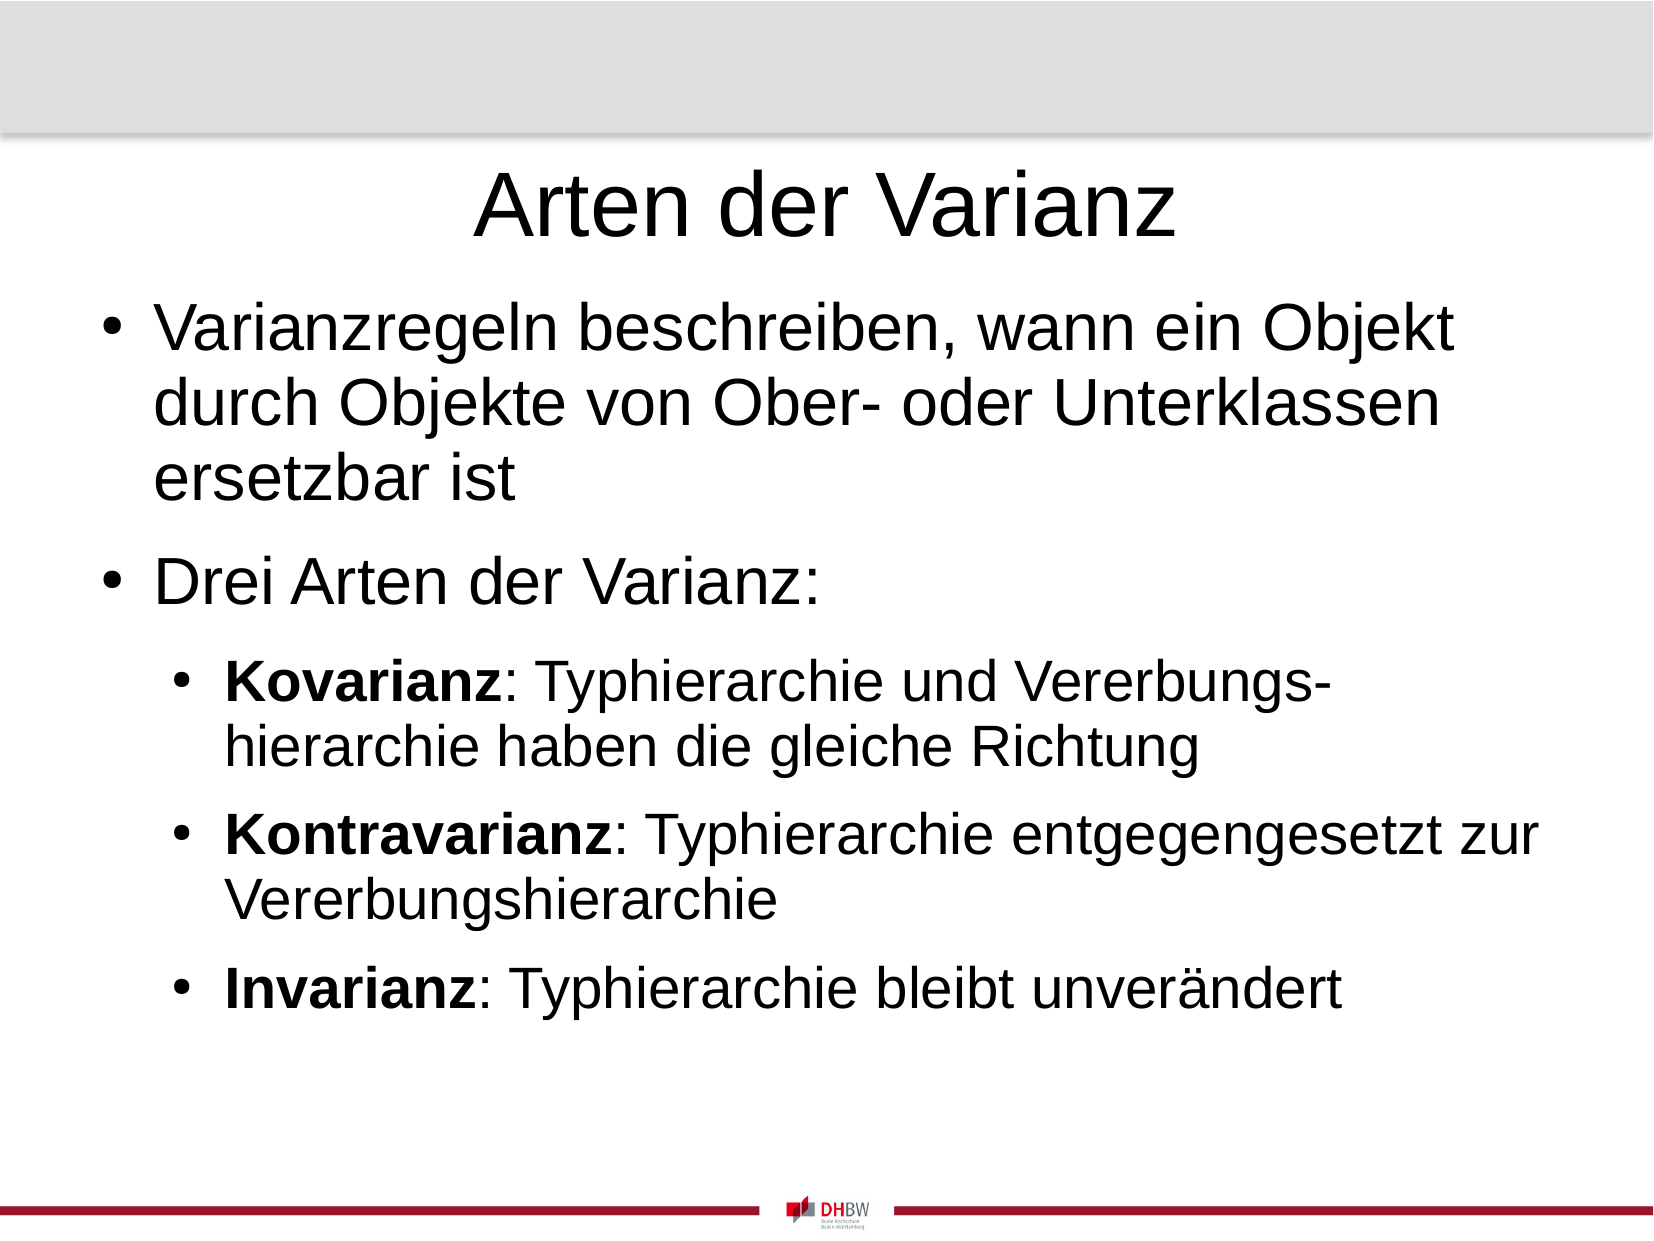

# Arten der Varianz
Varianzregeln beschreiben, wann ein Objekt durch Objekte von Ober- oder Unterklassen ersetzbar ist
Drei Arten der Varianz:
Kovarianz: Typhierarchie und Vererbungs-hierarchie haben die gleiche Richtung
Kontravarianz: Typhierarchie entgegengesetzt zur Vererbungshierarchie
Invarianz: Typhierarchie bleibt unverändert